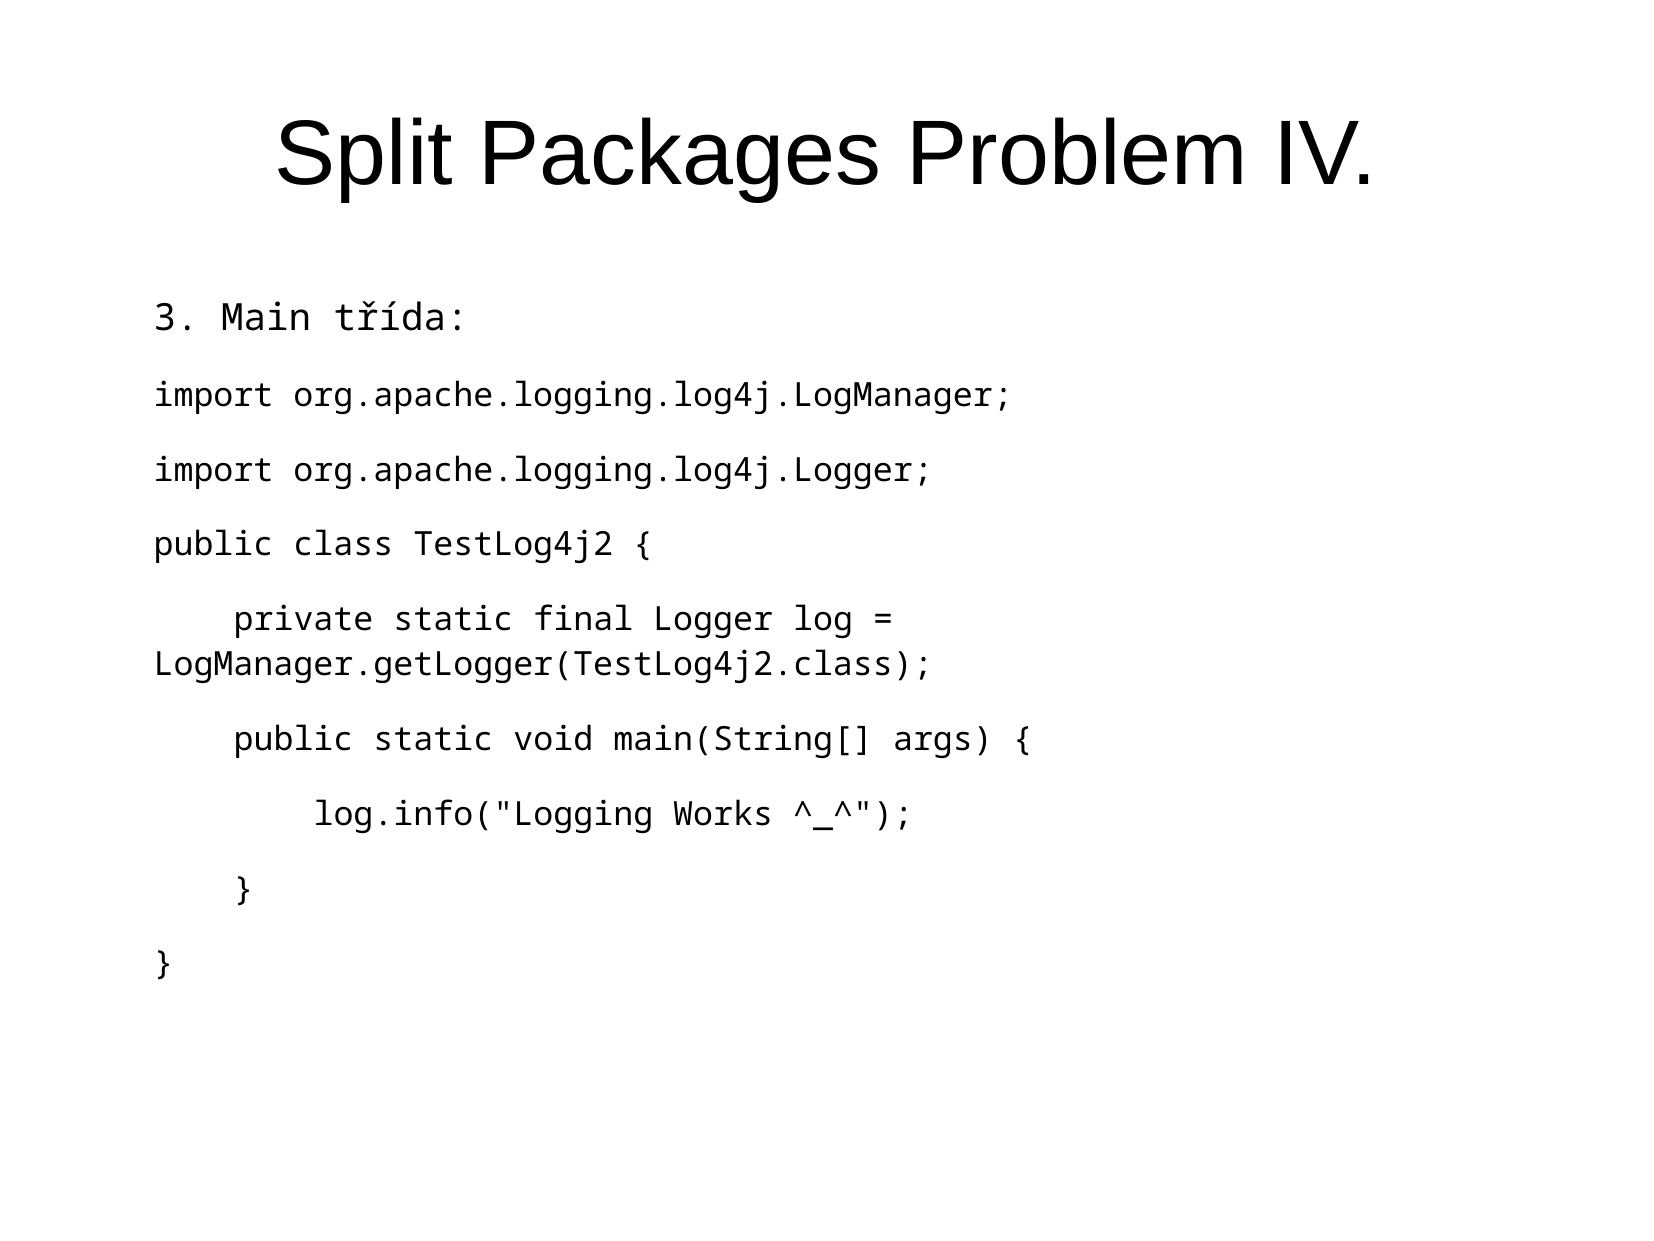

# Split Packages Problem IV.
3. Main třída:
import org.apache.logging.log4j.LogManager;
import org.apache.logging.log4j.Logger;
public class TestLog4j2 {
 private static final Logger log = LogManager.getLogger(TestLog4j2.class);
 public static void main(String[] args) {
 log.info("Logging Works ^_^");
 }
}